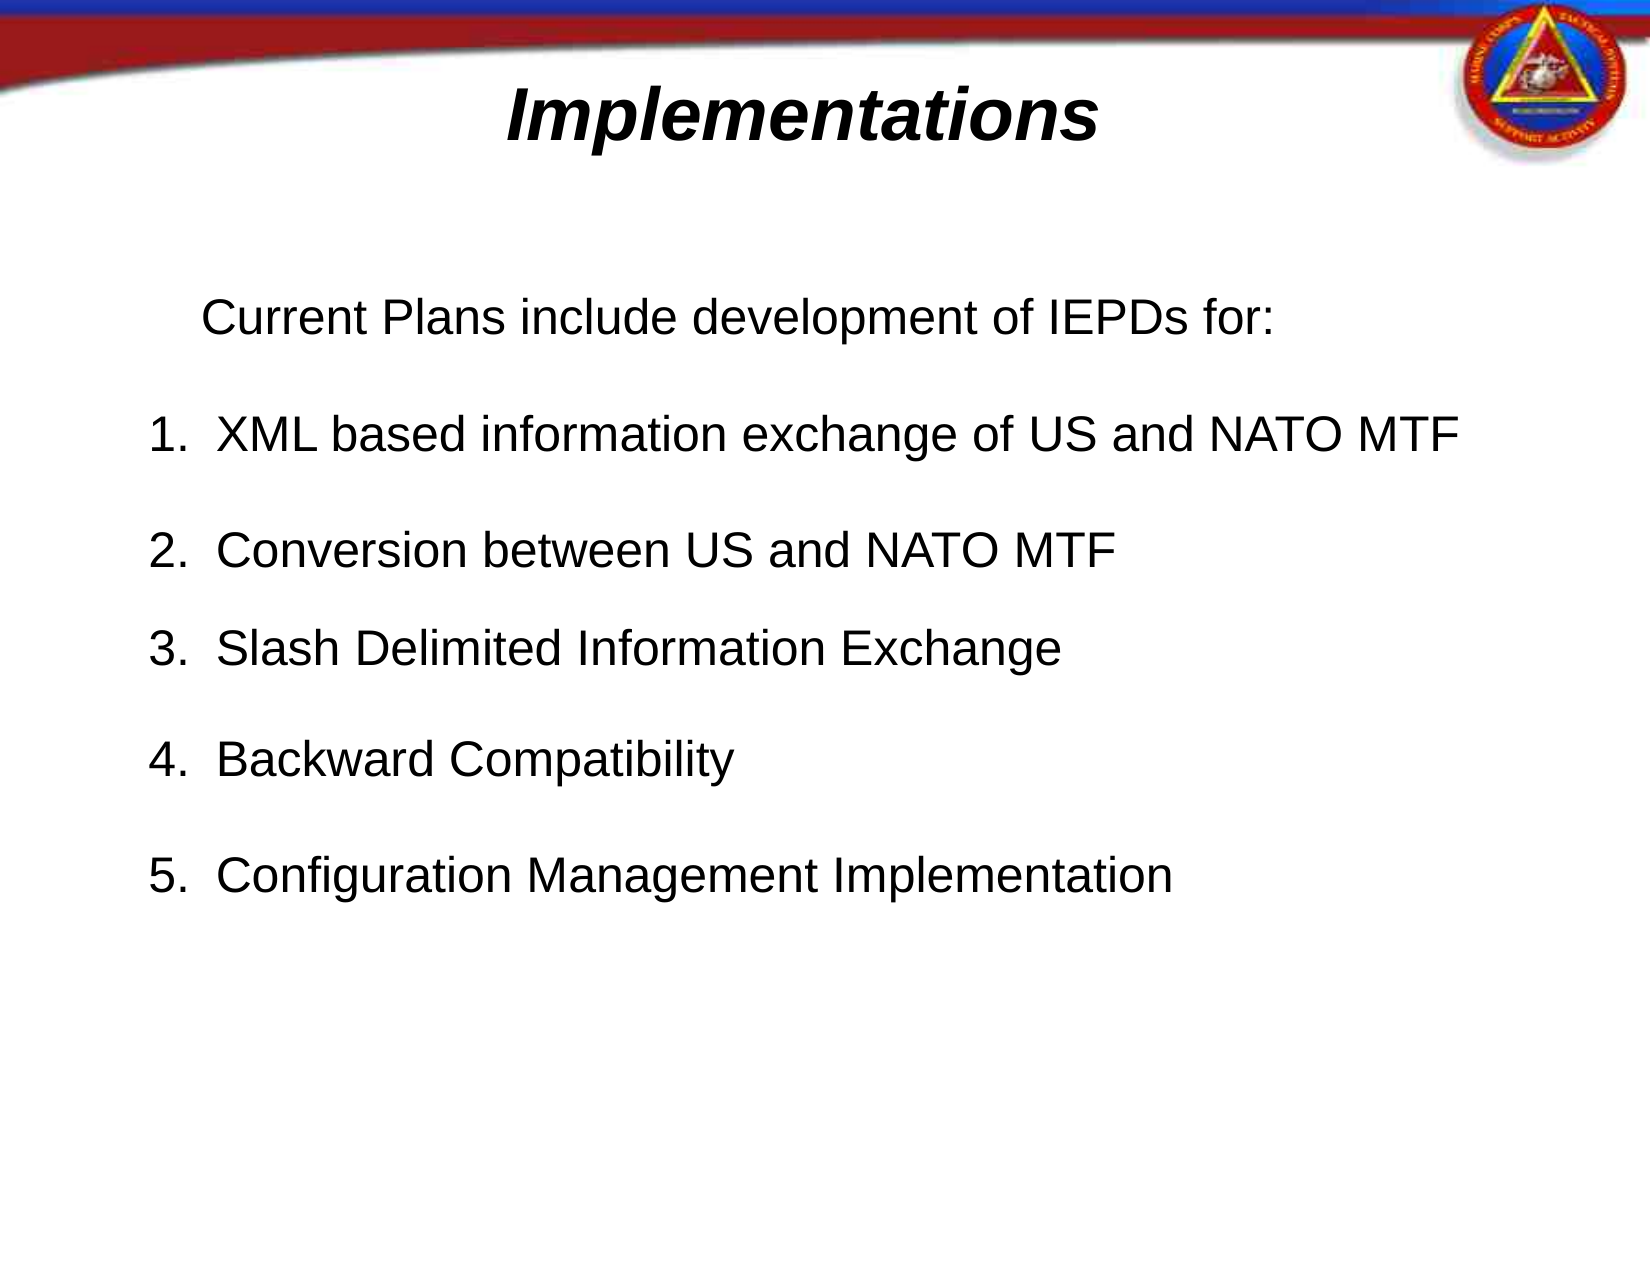

Implementations
Current Plans include development of IEPDs for:
XML based information exchange of US and NATO MTF
Conversion between US and NATO MTF
Slash Delimited Information Exchange
Backward Compatibility
Configuration Management Implementation